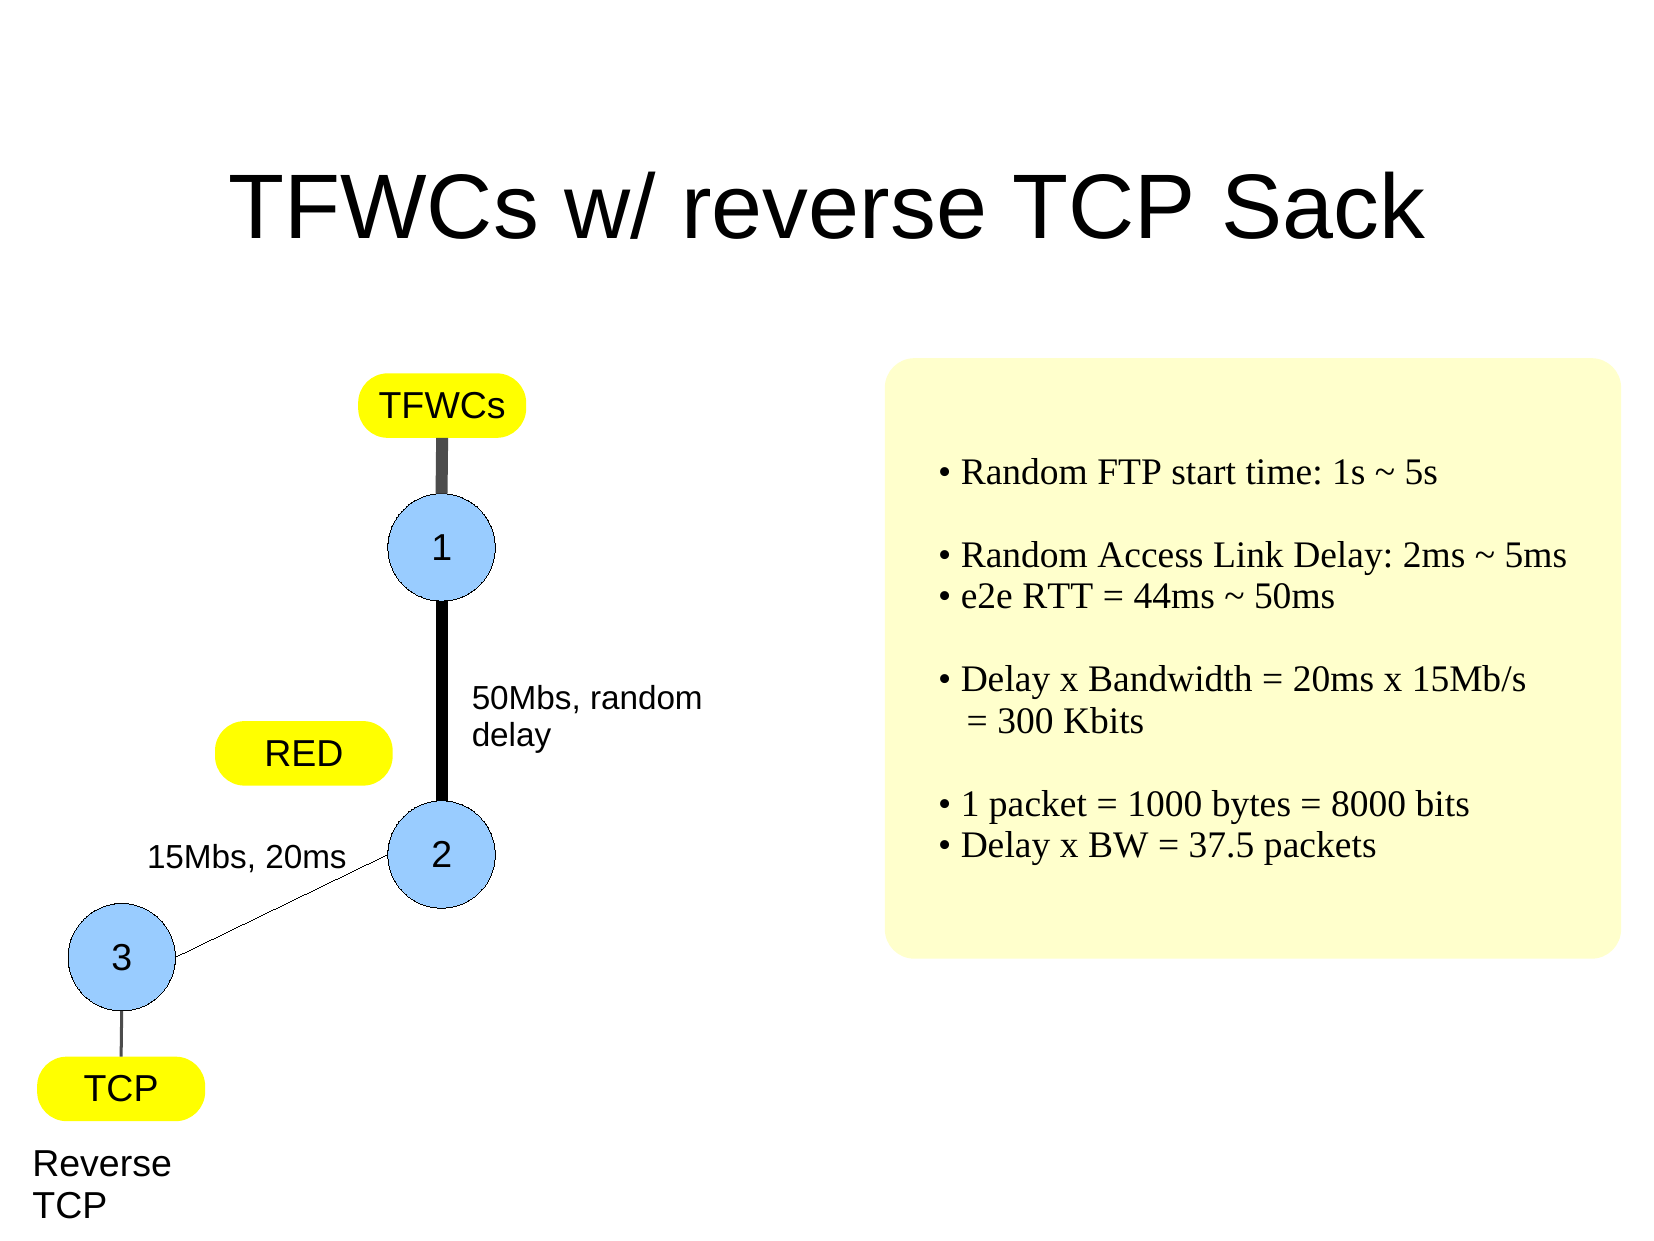

# TFWCs w/ reverse TCP Sack
• Random FTP start time: 1s ~ 5s
• Random Access Link Delay: 2ms ~ 5ms
• e2e RTT = 44ms ~ 50ms
• Delay x Bandwidth = 20ms x 15Mb/s
 = 300 Kbits
• 1 packet = 1000 bytes = 8000 bits
• Delay x BW = 37.5 packets
TFWCs
1
50Mbs, random delay
RED
2
15Mbs, 20ms
3
TCP
Reverse TCP